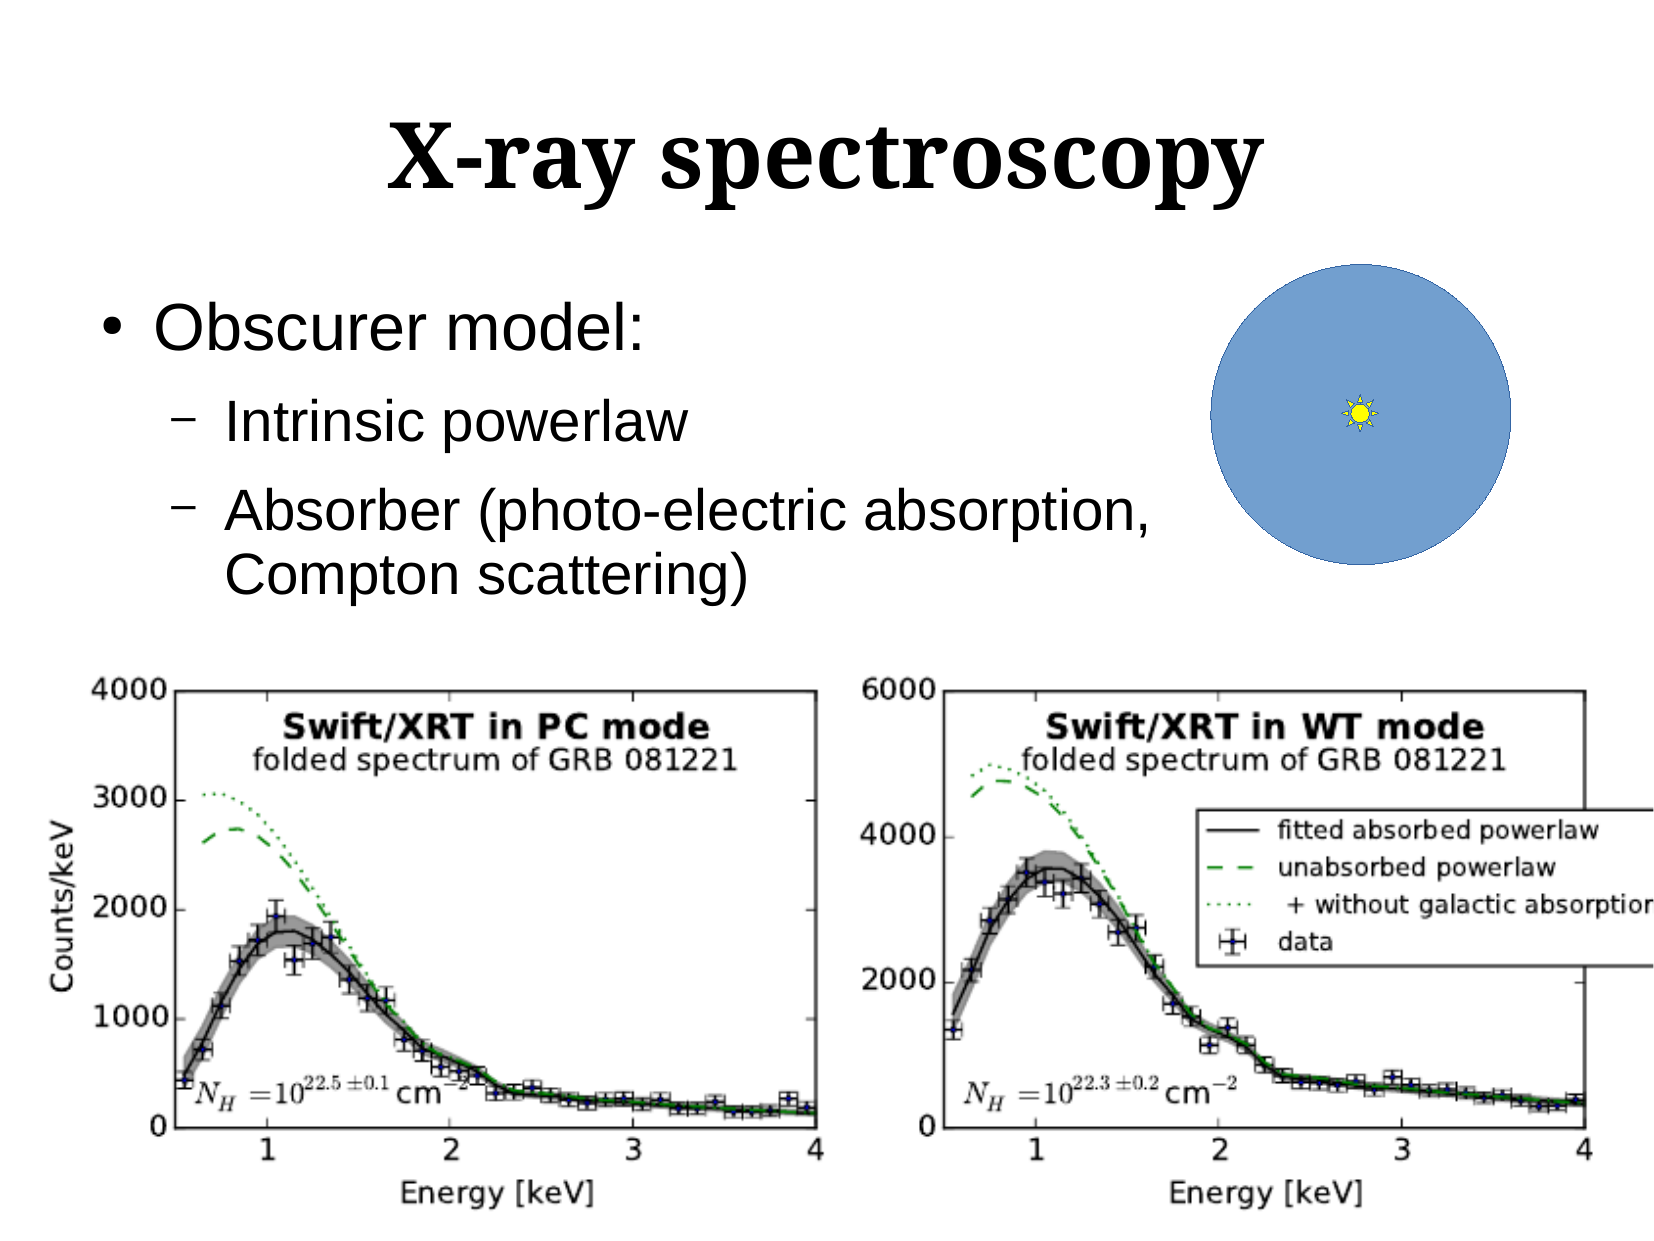

# X-ray spectroscopy
Obscurer model:
Intrinsic powerlaw
Absorber (photo-electric absorption,
Compton scattering)
Normalisation